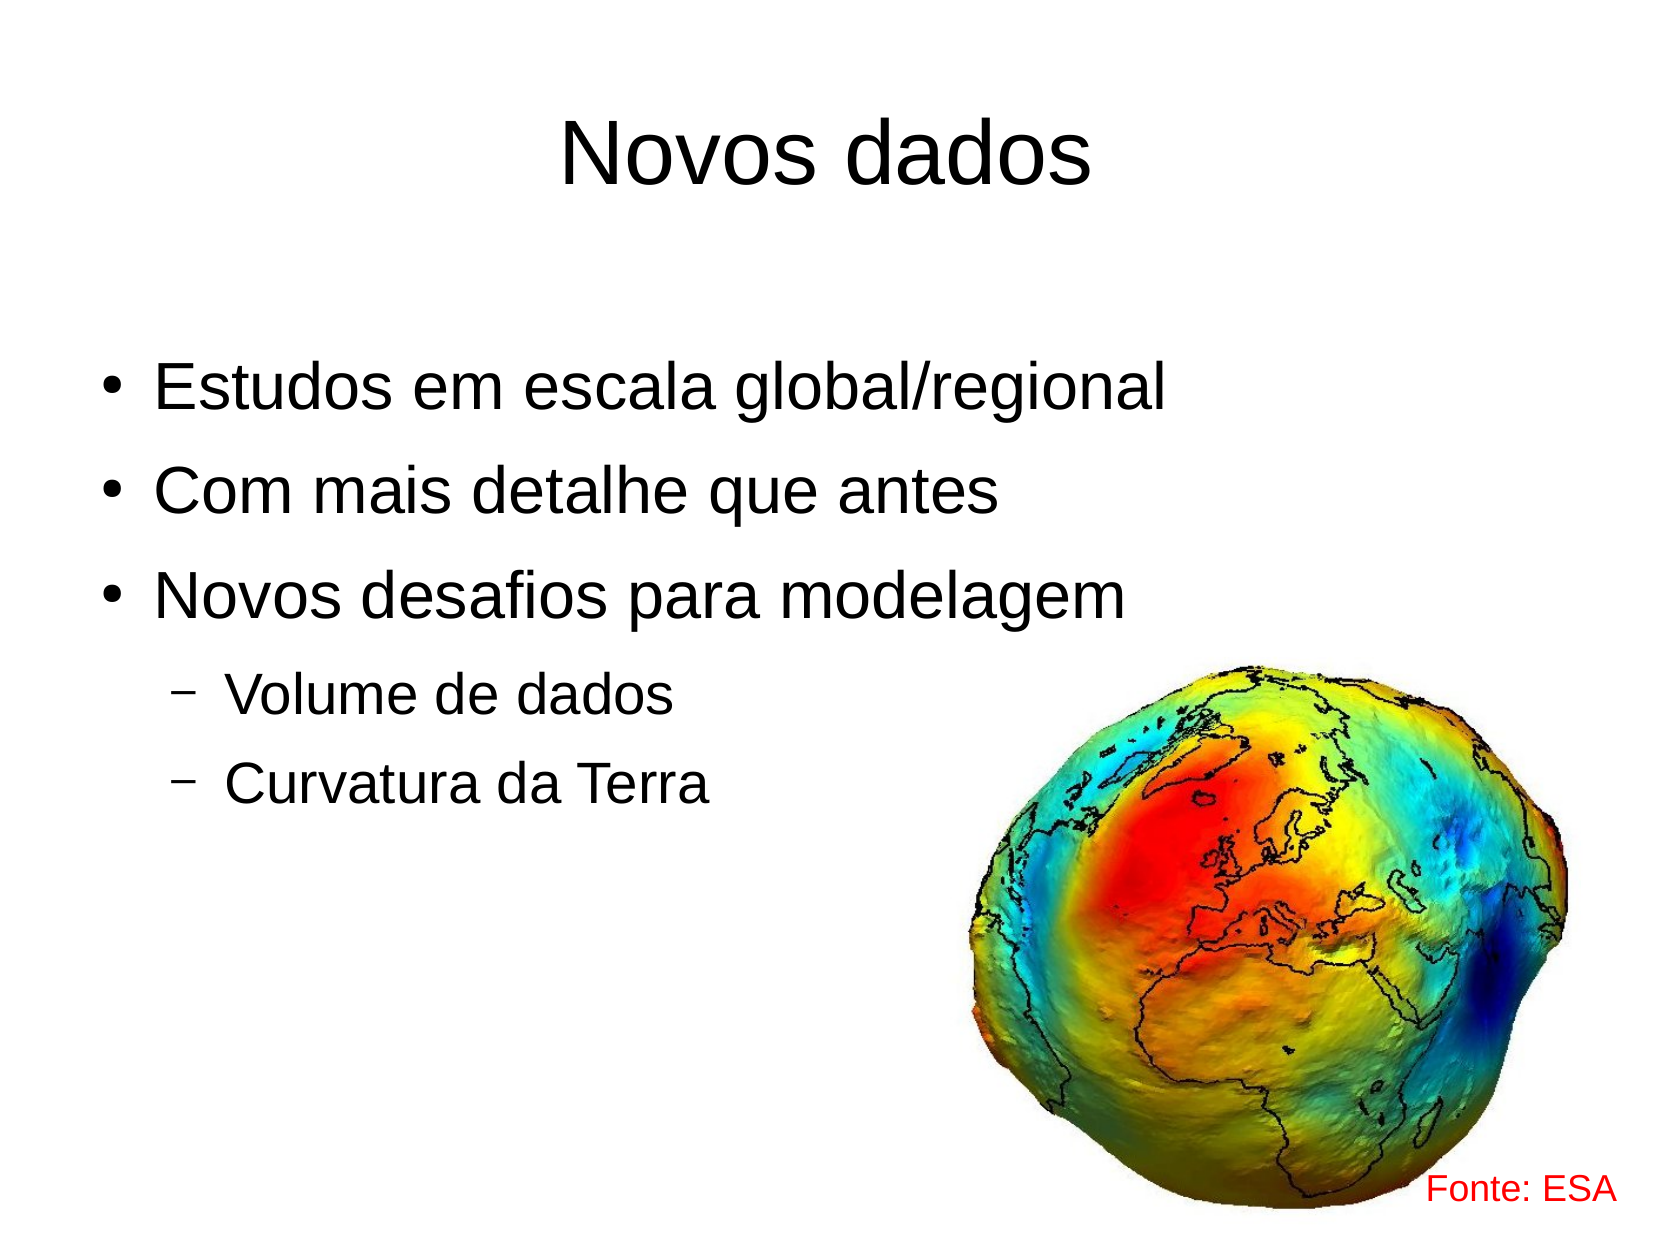

# Novos dados
Estudos em escala global/regional
Com mais detalhe que antes
Novos desafios para modelagem
Volume de dados
Curvatura da Terra
Fonte: ESA